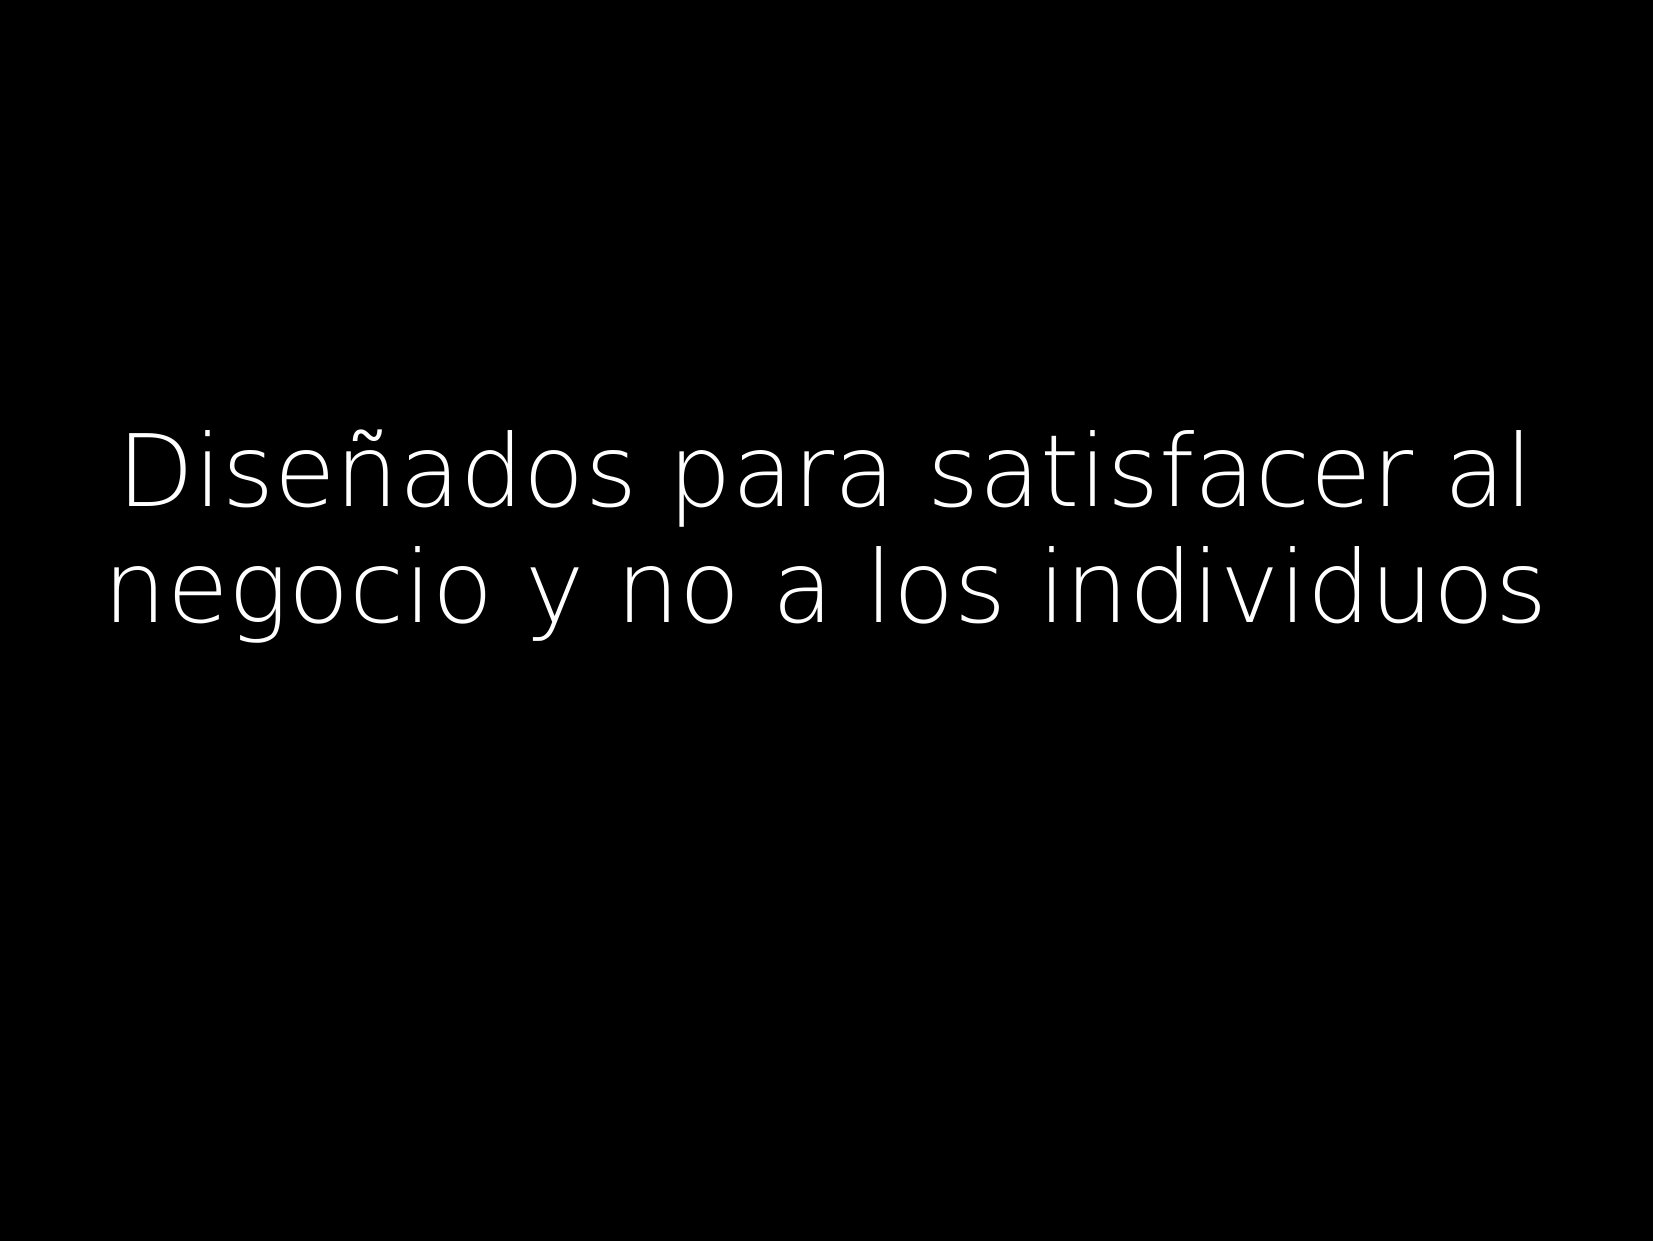

# Diseñados para satisfacer al negocio y no a los individuos